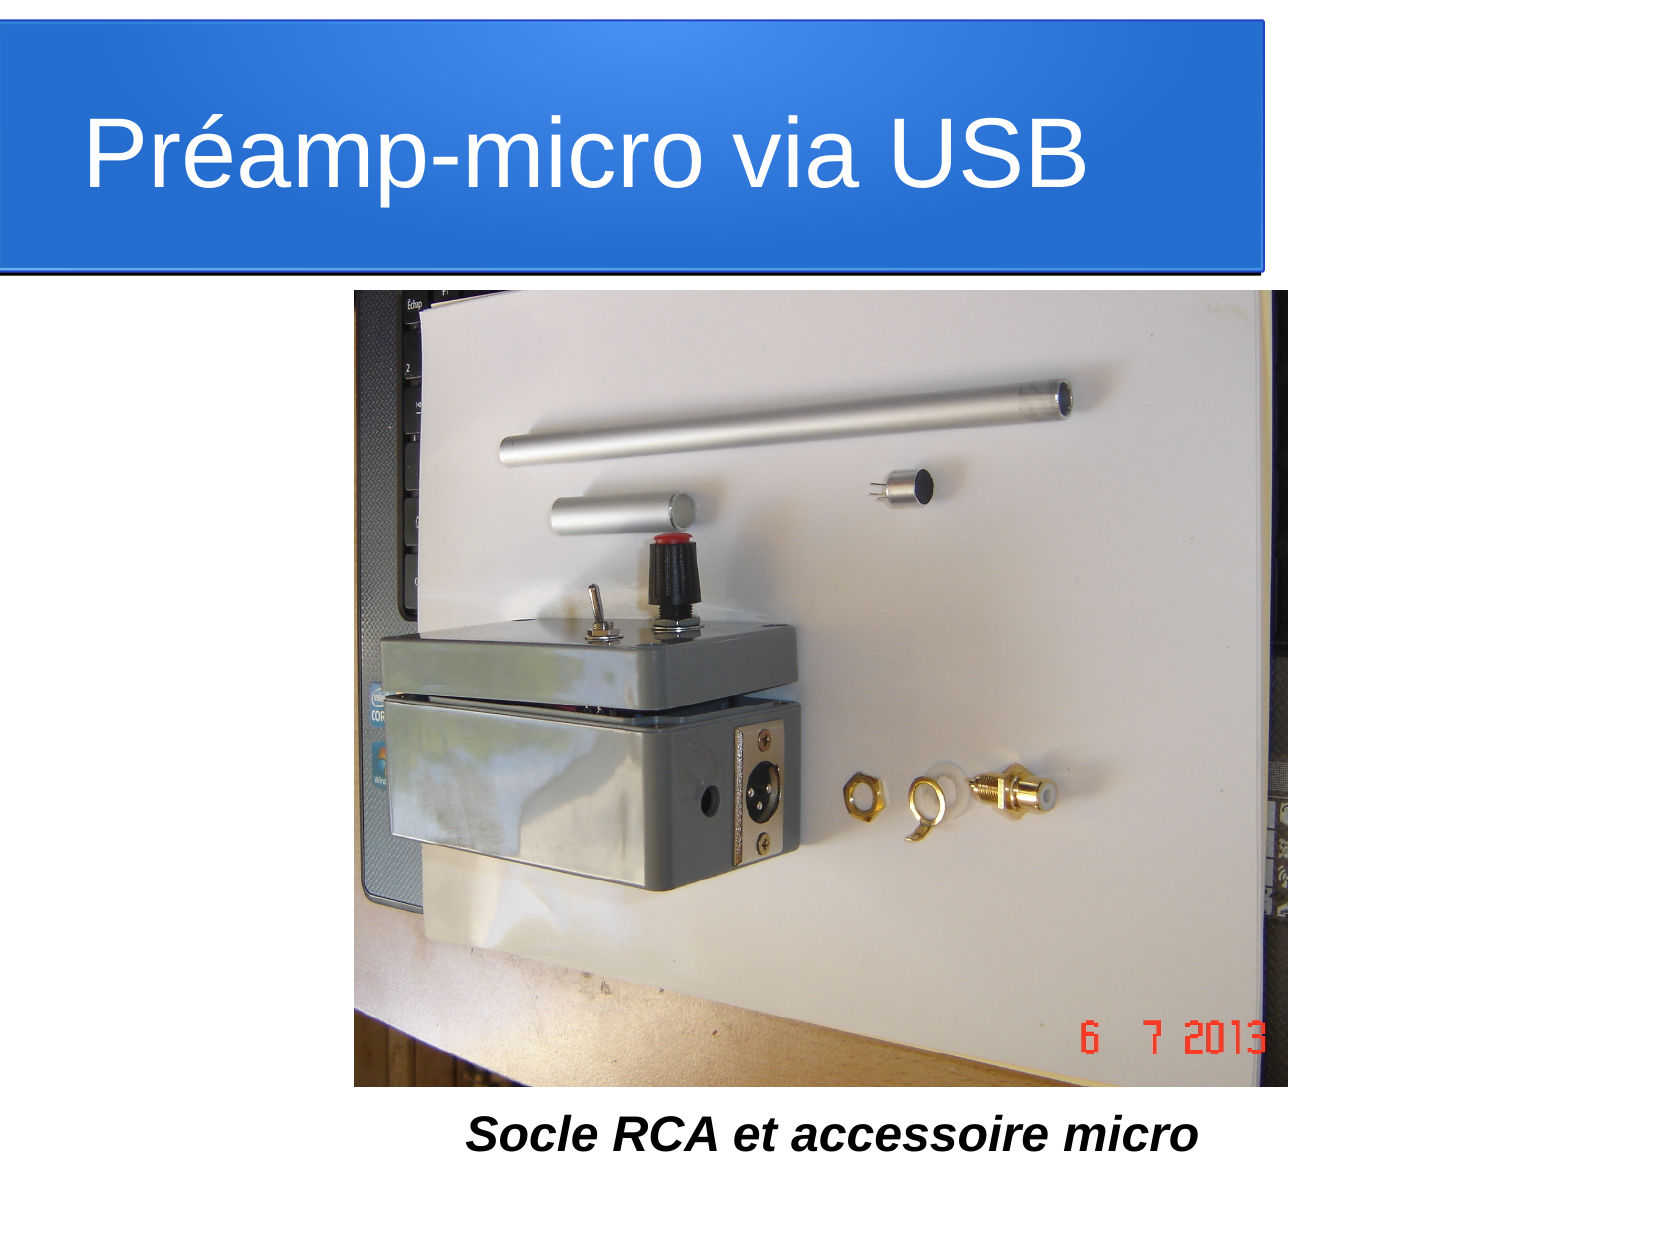

# Préamp-micro via USB
Socle RCA et accessoire micro